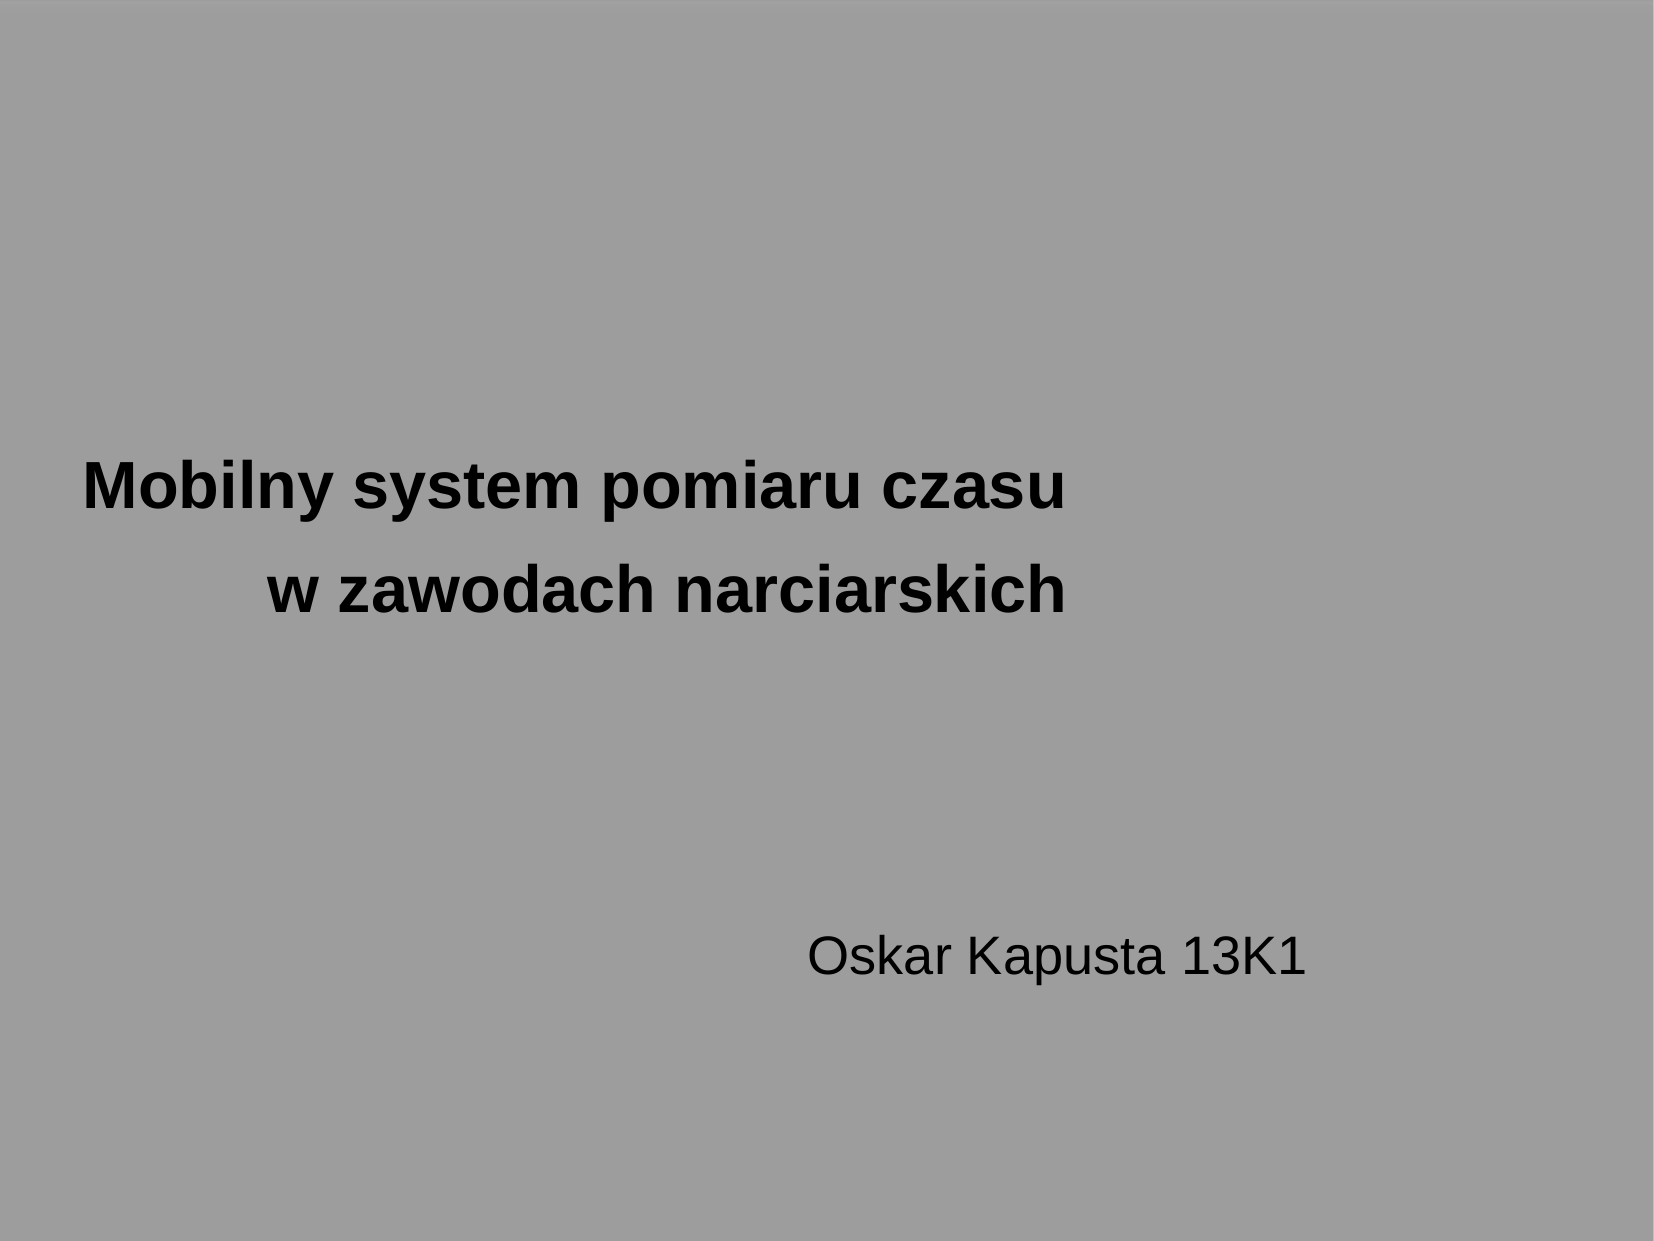

#
Mobilny system pomiaru czasu
 w zawodach narciarskich
 Oskar Kapusta 13K1